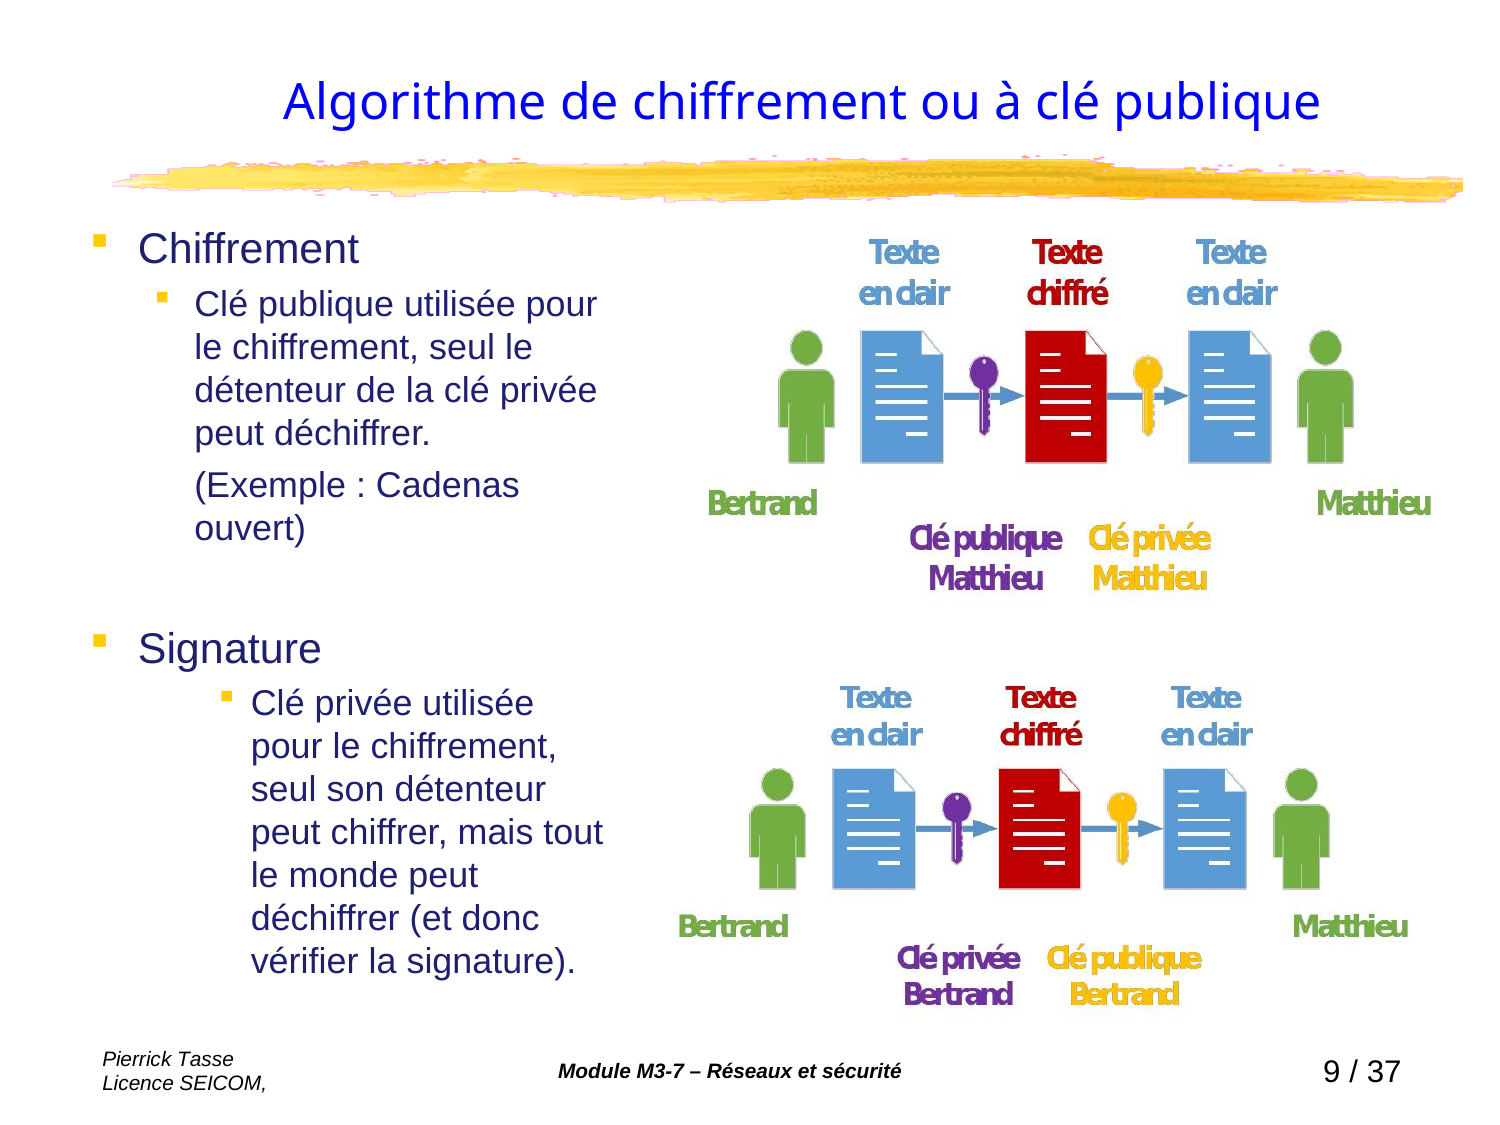

# Algorithme de chiffrement ou à clé publique
Chiffrement
Clé publique utilisée pour le chiffrement, seul le détenteur de la clé privée peut déchiffrer.
(Exemple : Cadenas ouvert)
Signature
Clé privée utilisée pour le chiffrement, seul son détenteur peut chiffrer, mais tout le monde peut déchiffrer (et donc vérifier la signature).
9